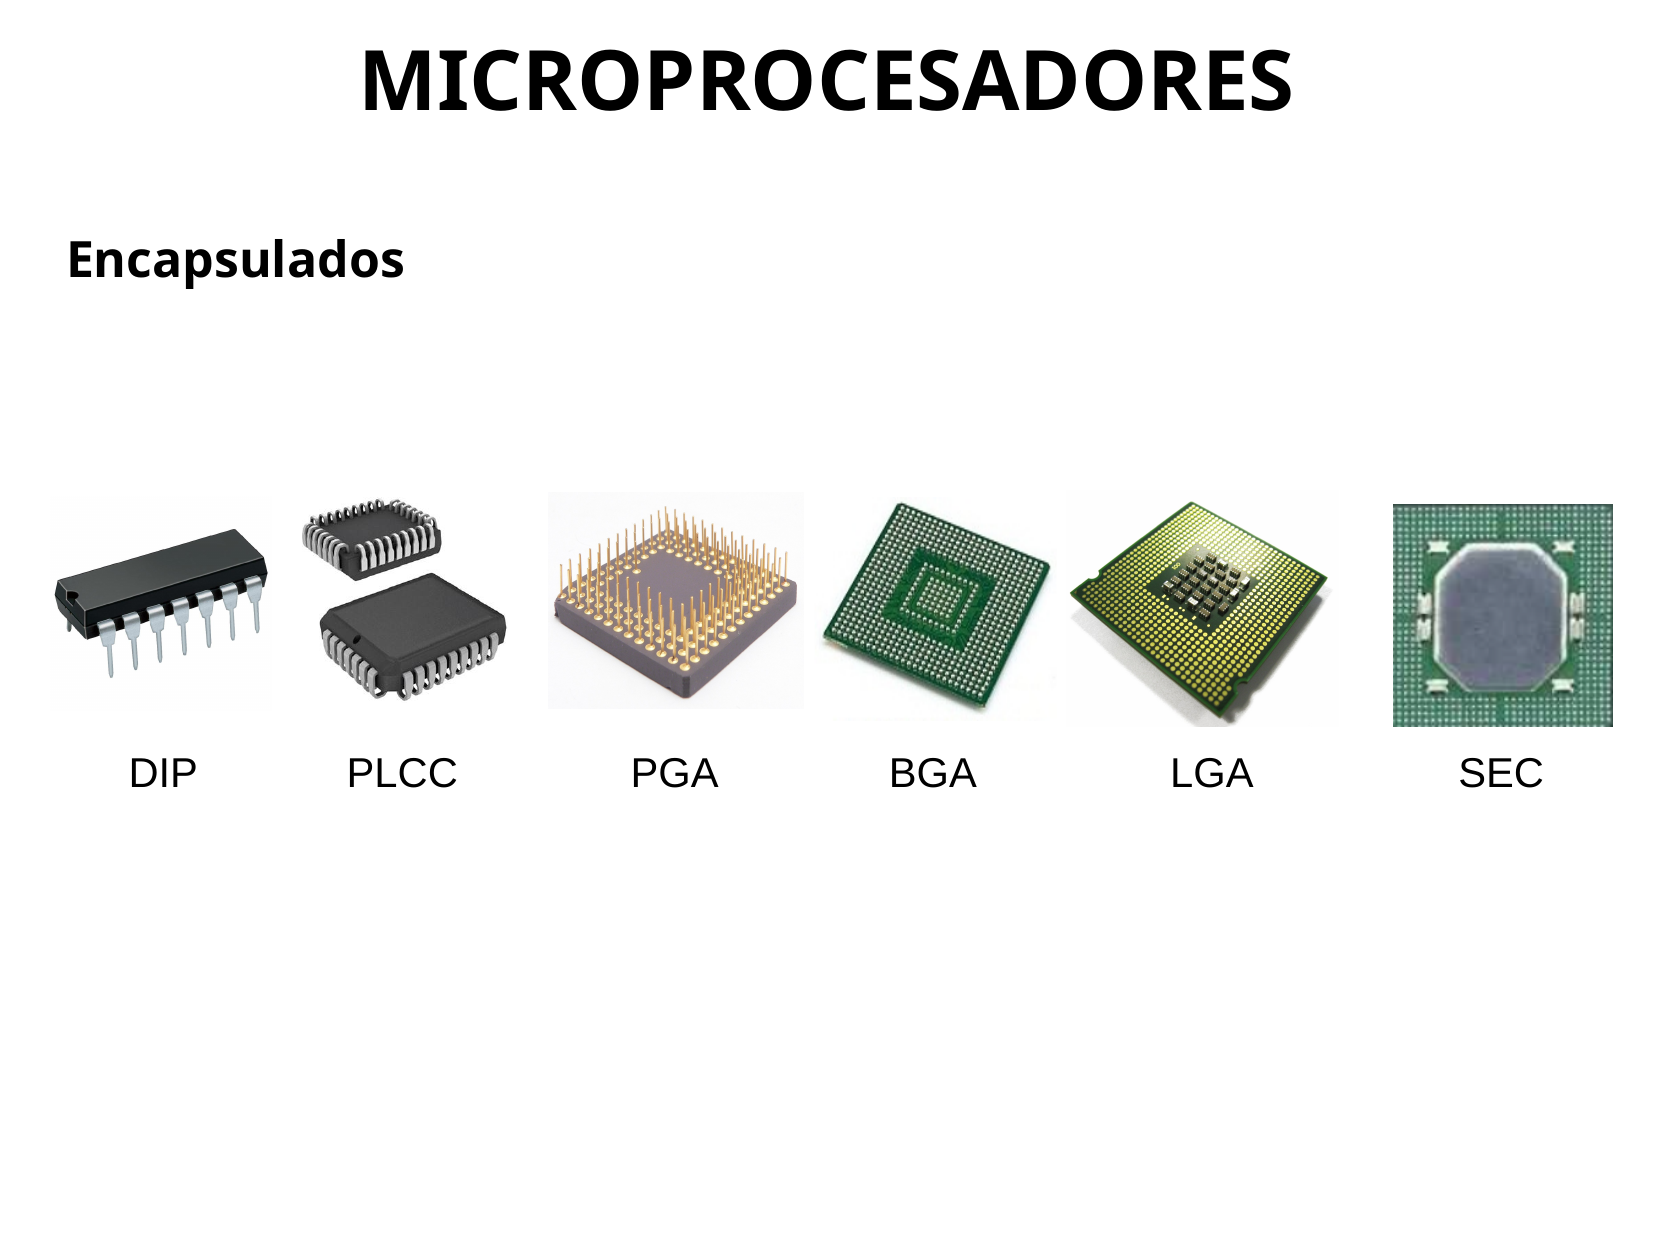

MICROPROCESADORES
# Encapsulados
 DIP PLCC PGA BGA LGA SEC